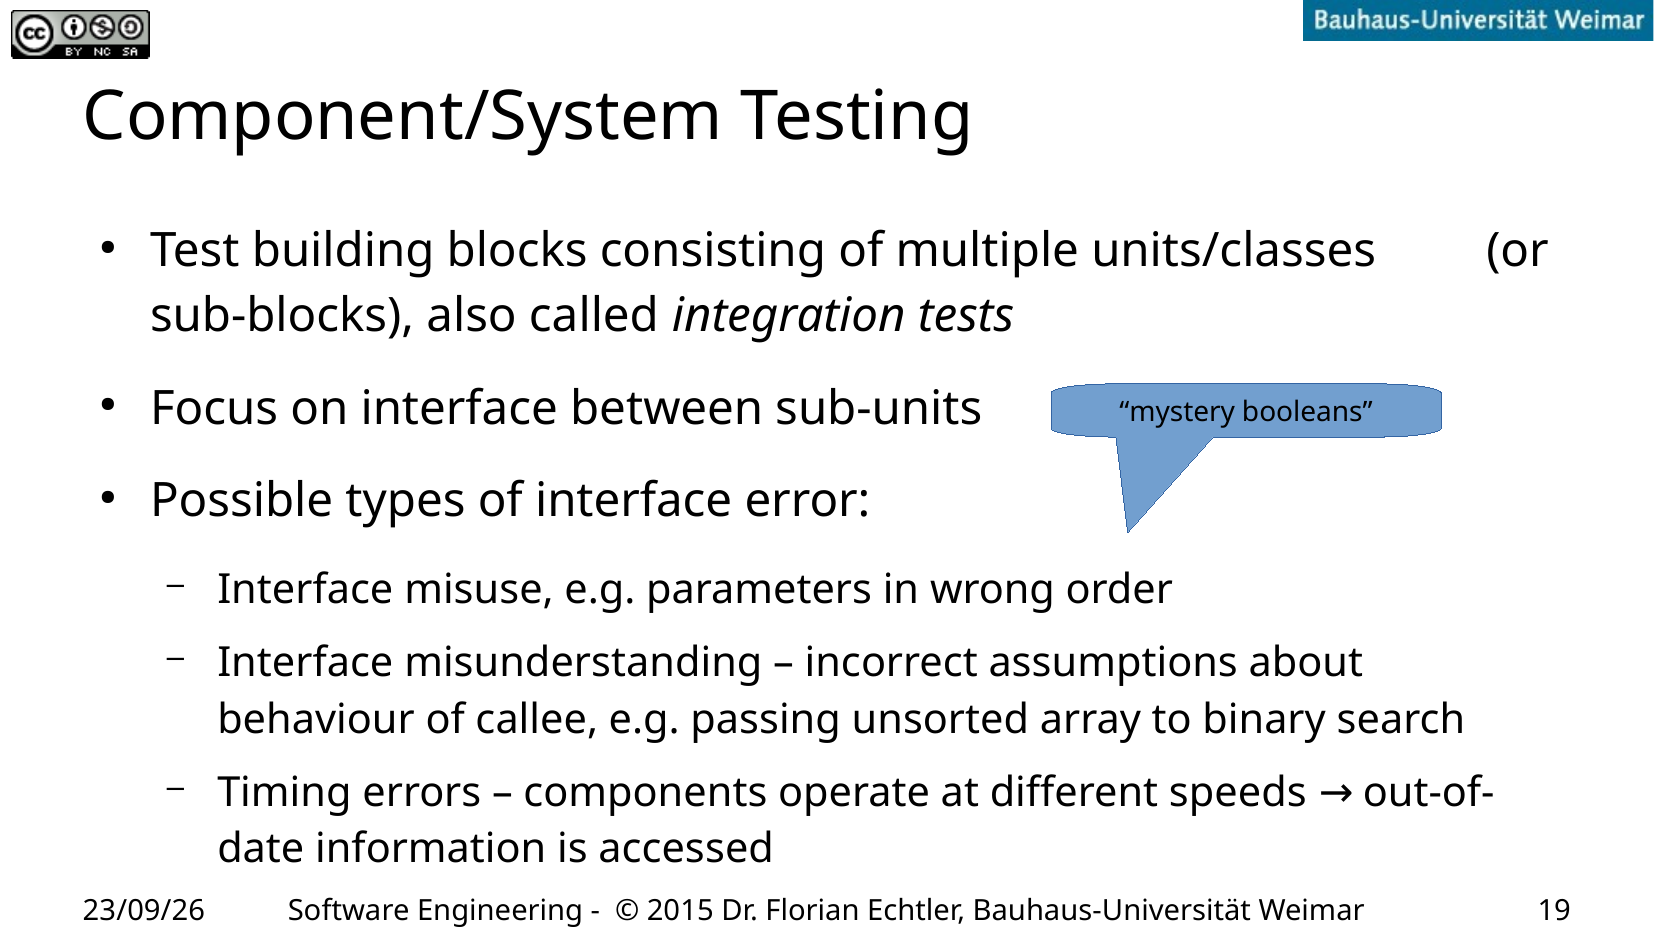

# Component/System Testing
Test building blocks consisting of multiple units/classes (or sub-blocks), also called integration tests
Focus on interface between sub-units
Possible types of interface error:
Interface misuse, e.g. parameters in wrong order
Interface misunderstanding – incorrect assumptions about behaviour of callee, e.g. passing unsorted array to binary search
Timing errors – components operate at different speeds → out-of-date information is accessed
“mystery booleans”
Software Engineering - © 2015 Dr. Florian Echtler, Bauhaus-Universität Weimar
19